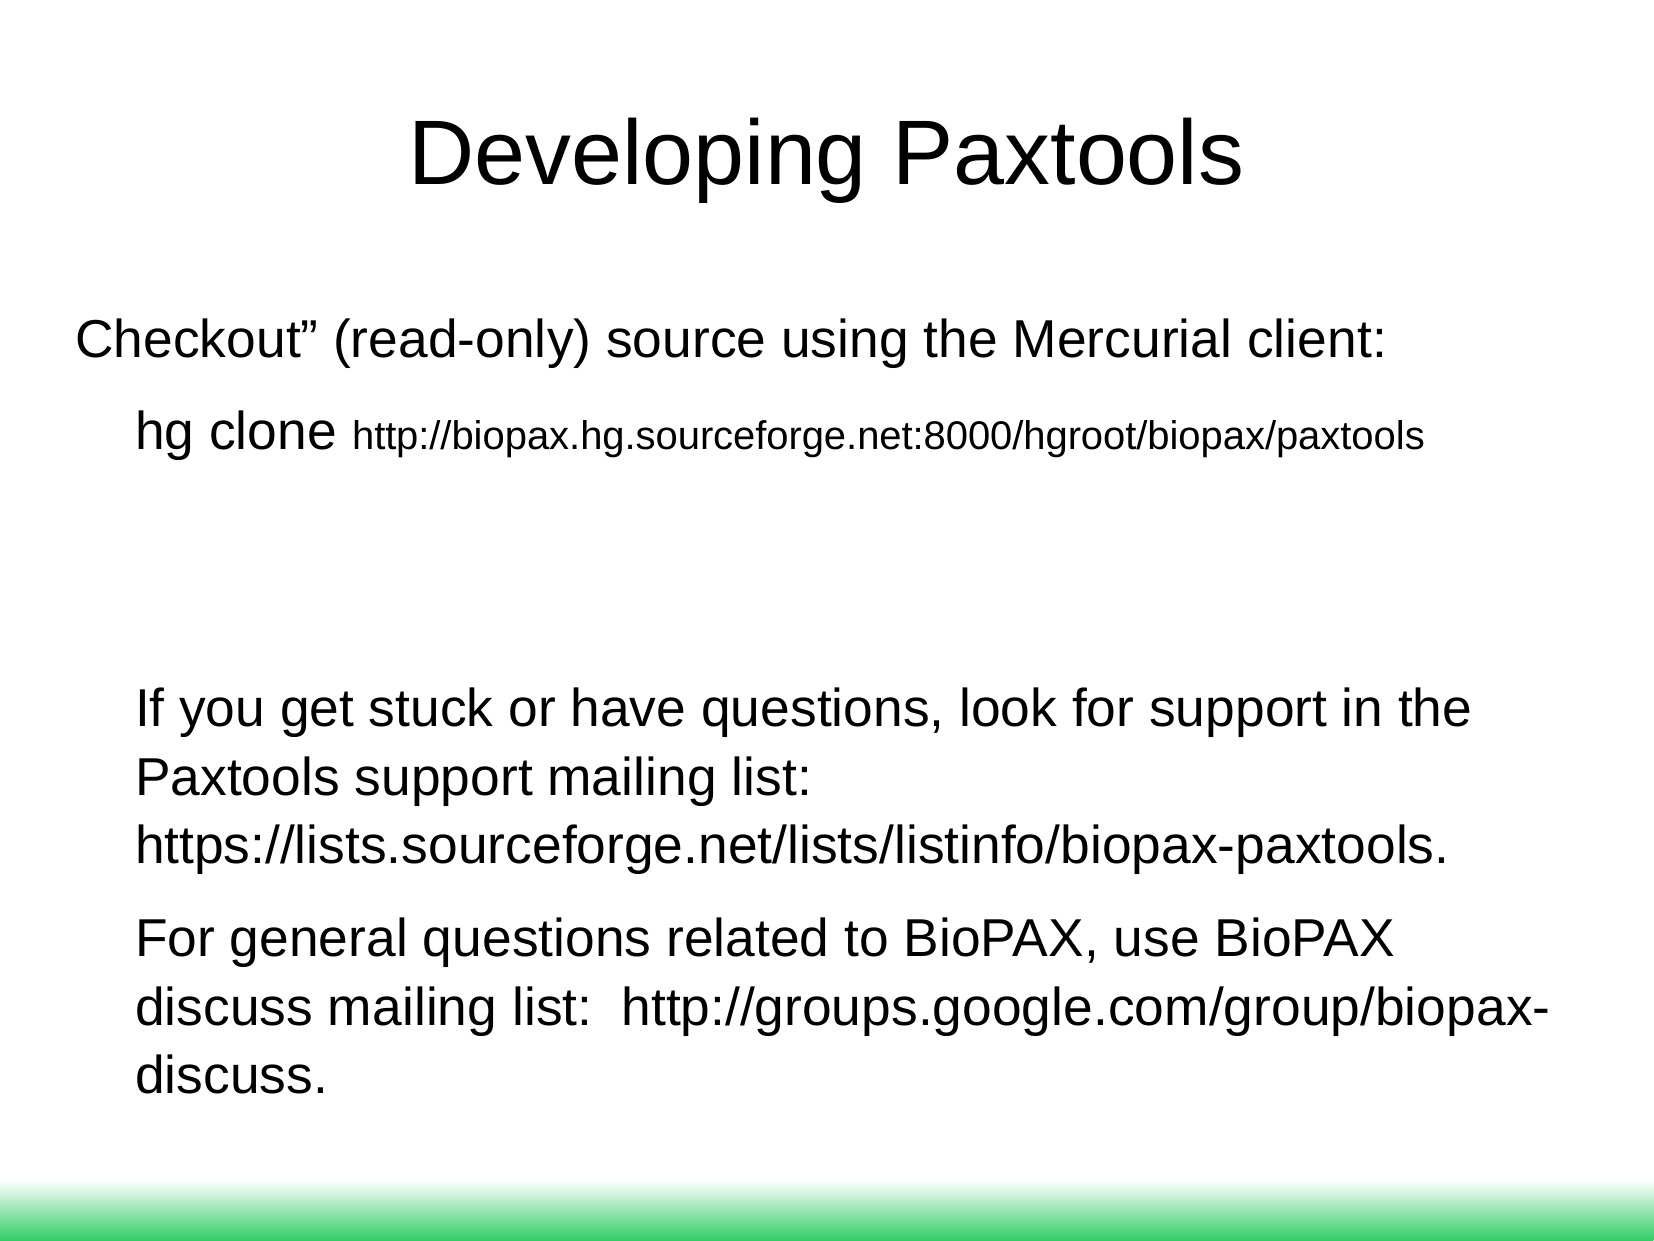

# Developing Paxtools
Checkout” (read-only) source using the Mercurial client:
hg clone http://biopax.hg.sourceforge.net:8000/hgroot/biopax/paxtools
If you get stuck or have questions, look for support in the Paxtools support mailing list: https://lists.sourceforge.net/lists/listinfo/biopax-paxtools.
For general questions related to BioPAX, use BioPAX discuss mailing list: http://groups.google.com/group/biopax-discuss.